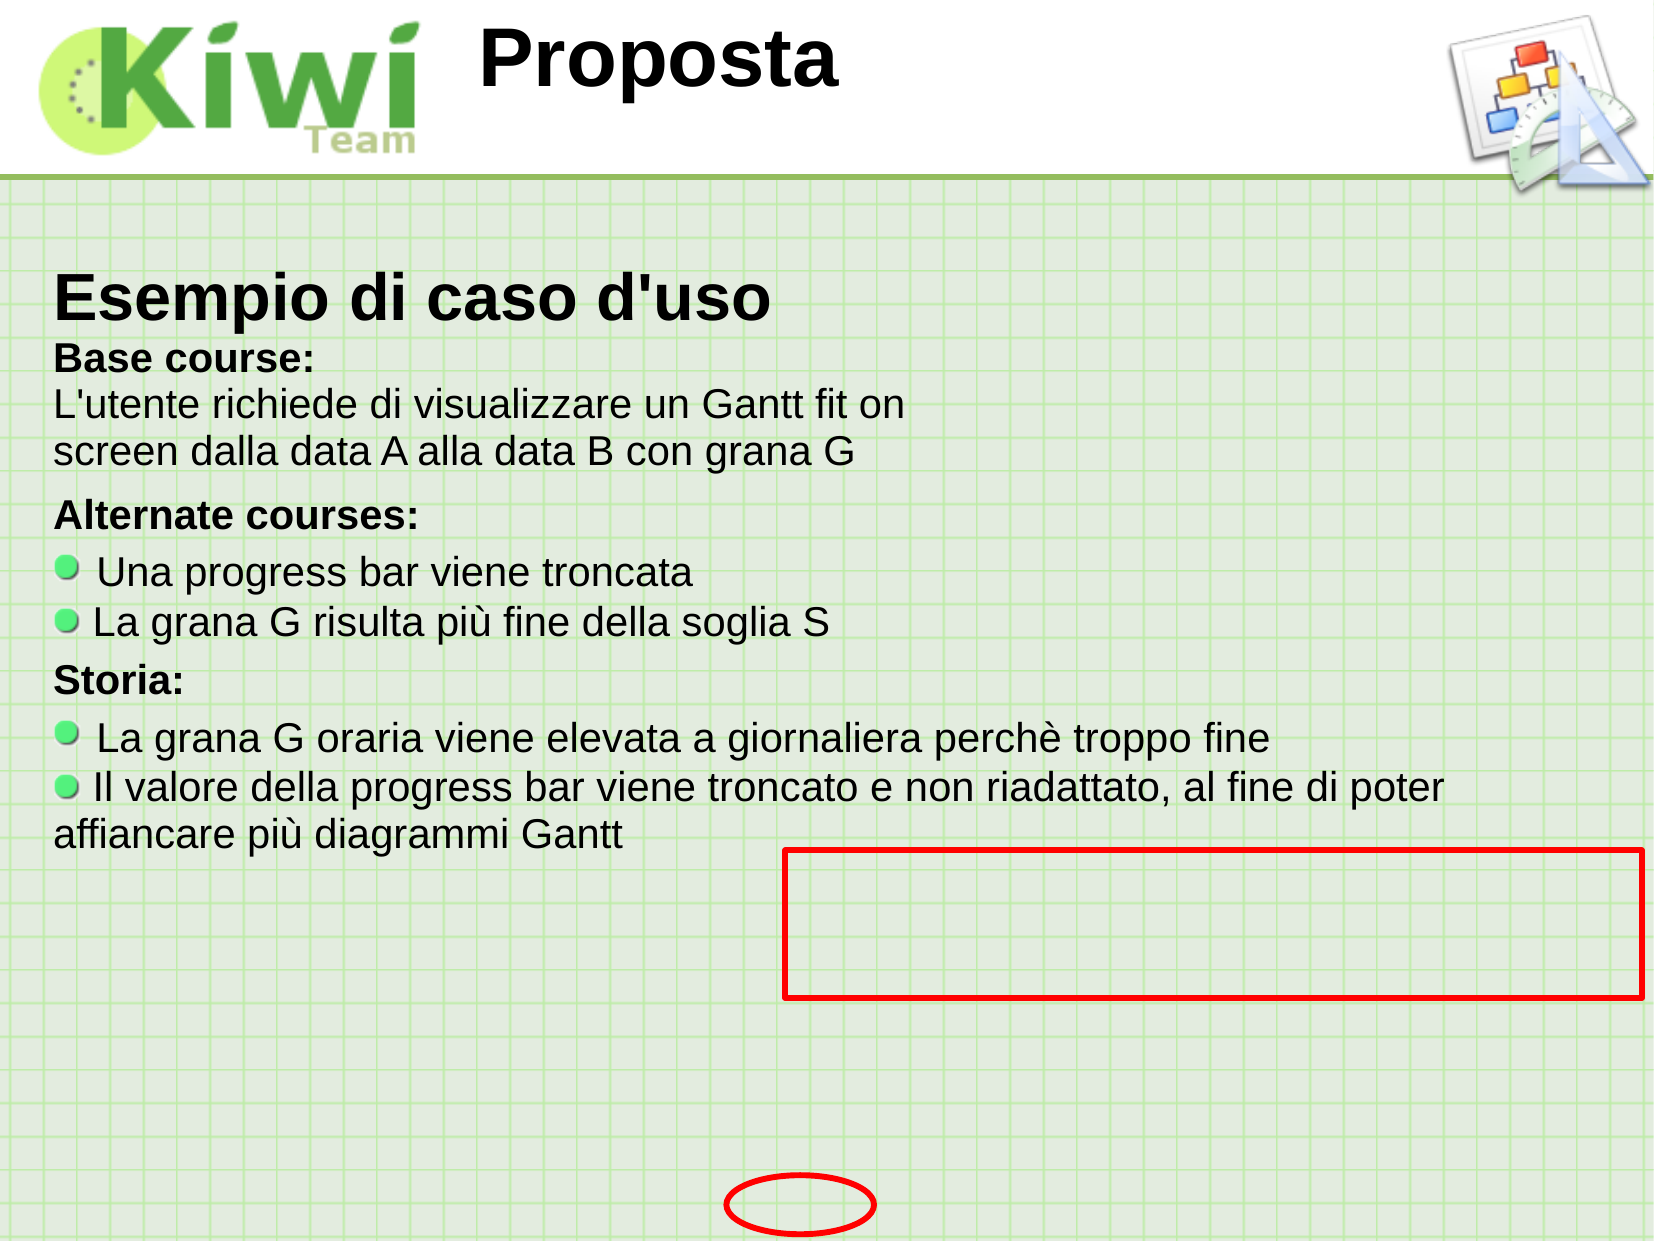

# Proposta
Esempio di caso d'uso
Base course:
L'utente richiede di visualizzare un Gantt fit on screen dalla data A alla data B con grana G
Alternate courses:
 Una progress bar viene troncata
 La grana G risulta più fine della soglia S
Storia:
 La grana G oraria viene elevata a giornaliera perchè troppo fine
 Il valore della progress bar viene troncato e non riadattato, al fine di poter affiancare più diagrammi Gantt